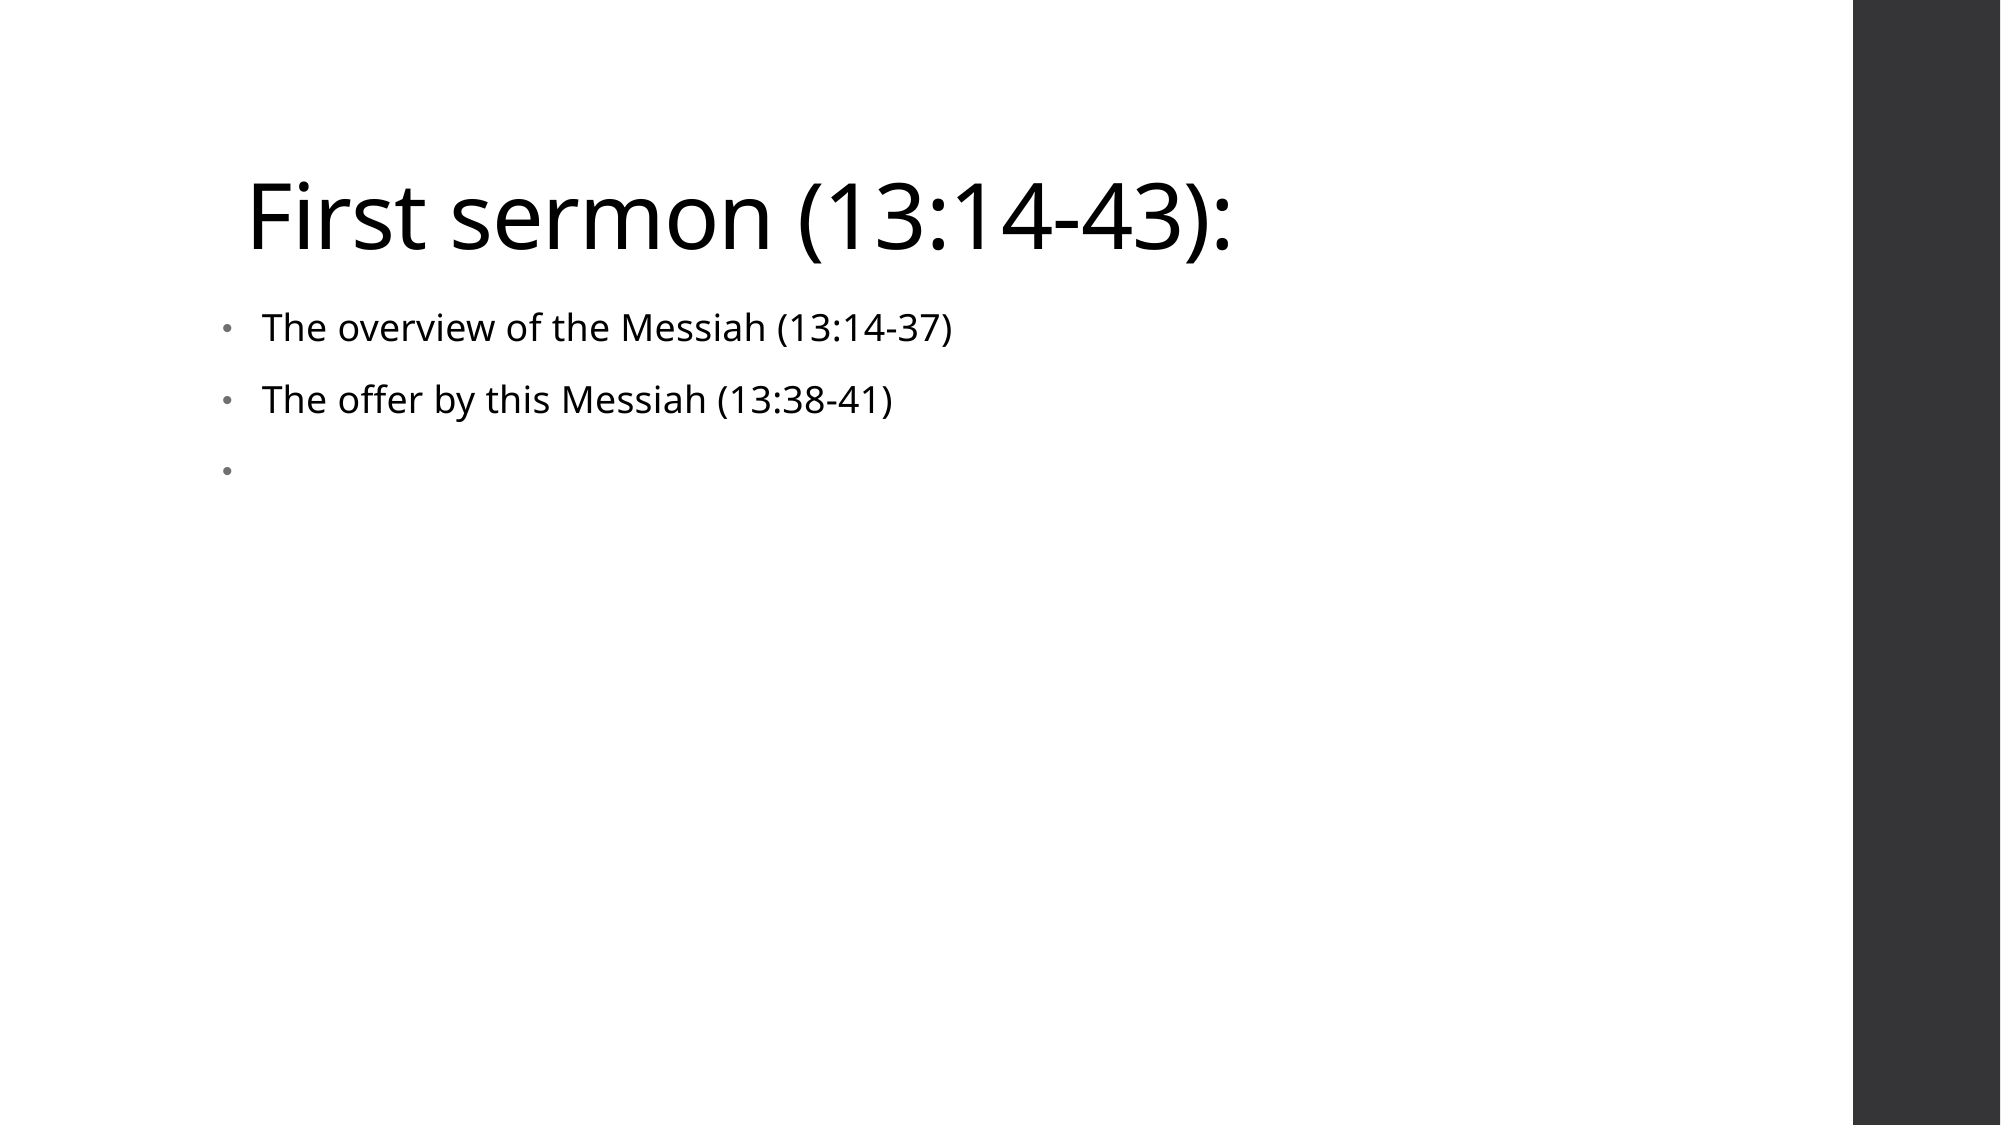

# First sermon (13:14-43):
 The overview of the Messiah (13:14-37)
 The offer by this Messiah (13:38-41)